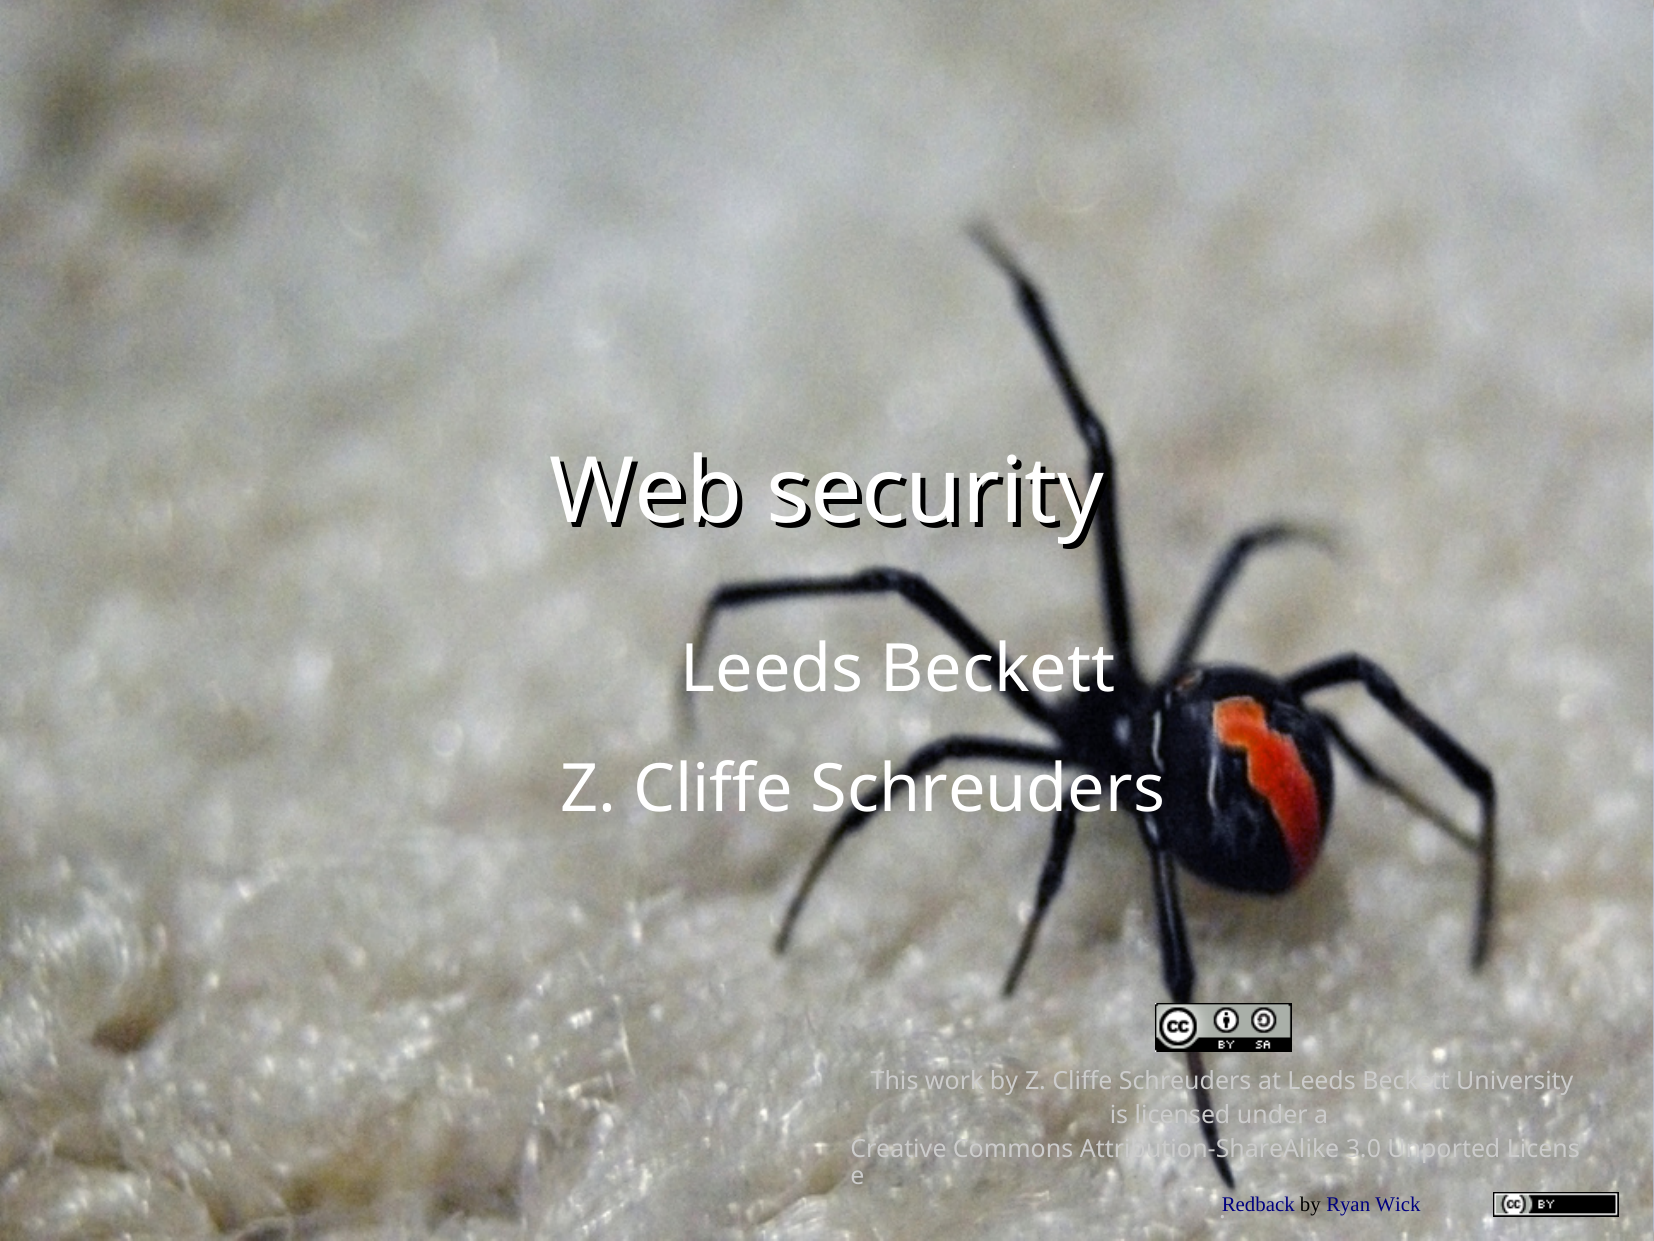

# Web security
Leeds Beckett
Z. Cliffe Schreuders
This work by Z. Cliffe Schreuders at Leeds Beckett University
is licensed under a Creative Commons Attribution-ShareAlike 3.0 Unported License.
 Redback by Ryan Wick